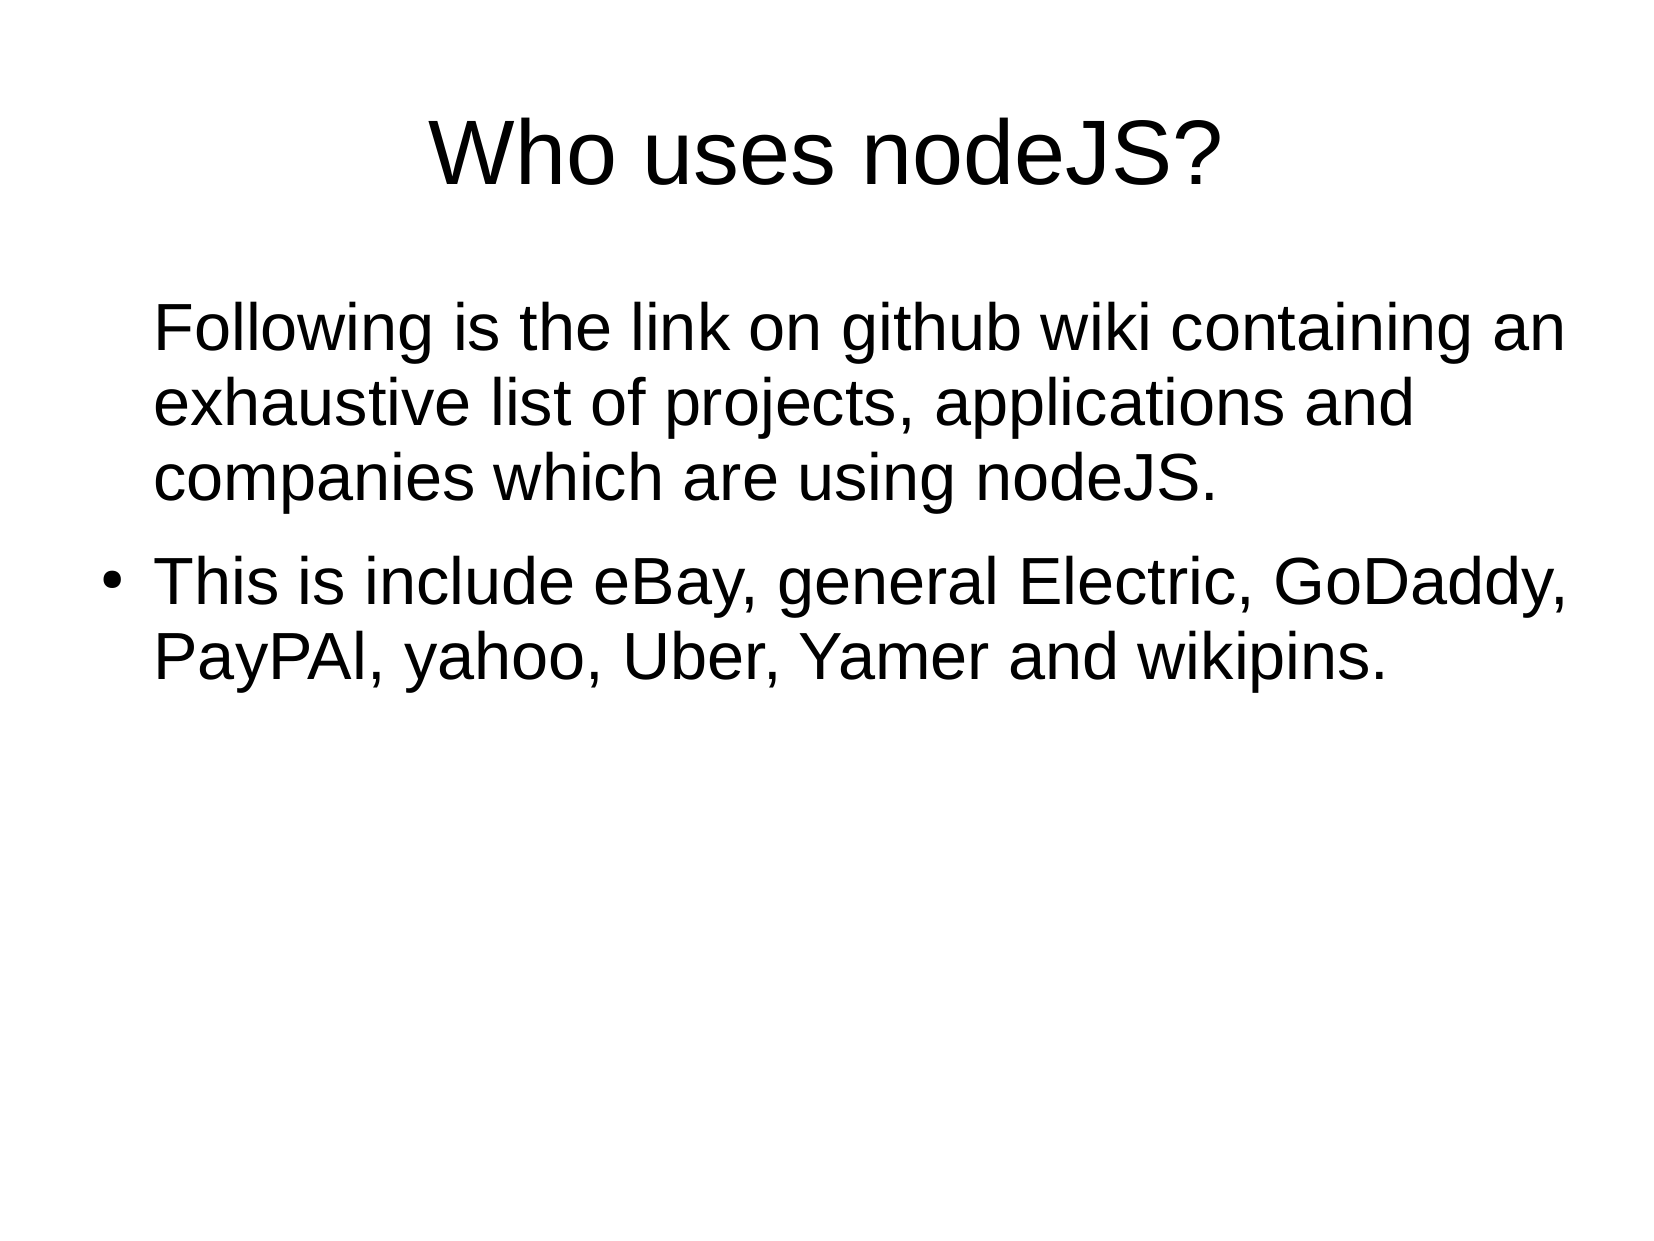

# Who uses nodeJS?
Following is the link on github wiki containing an exhaustive list of projects, applications and companies which are using nodeJS.
This is include eBay, general Electric, GoDaddy, PayPAl, yahoo, Uber, Yamer and wikipins.